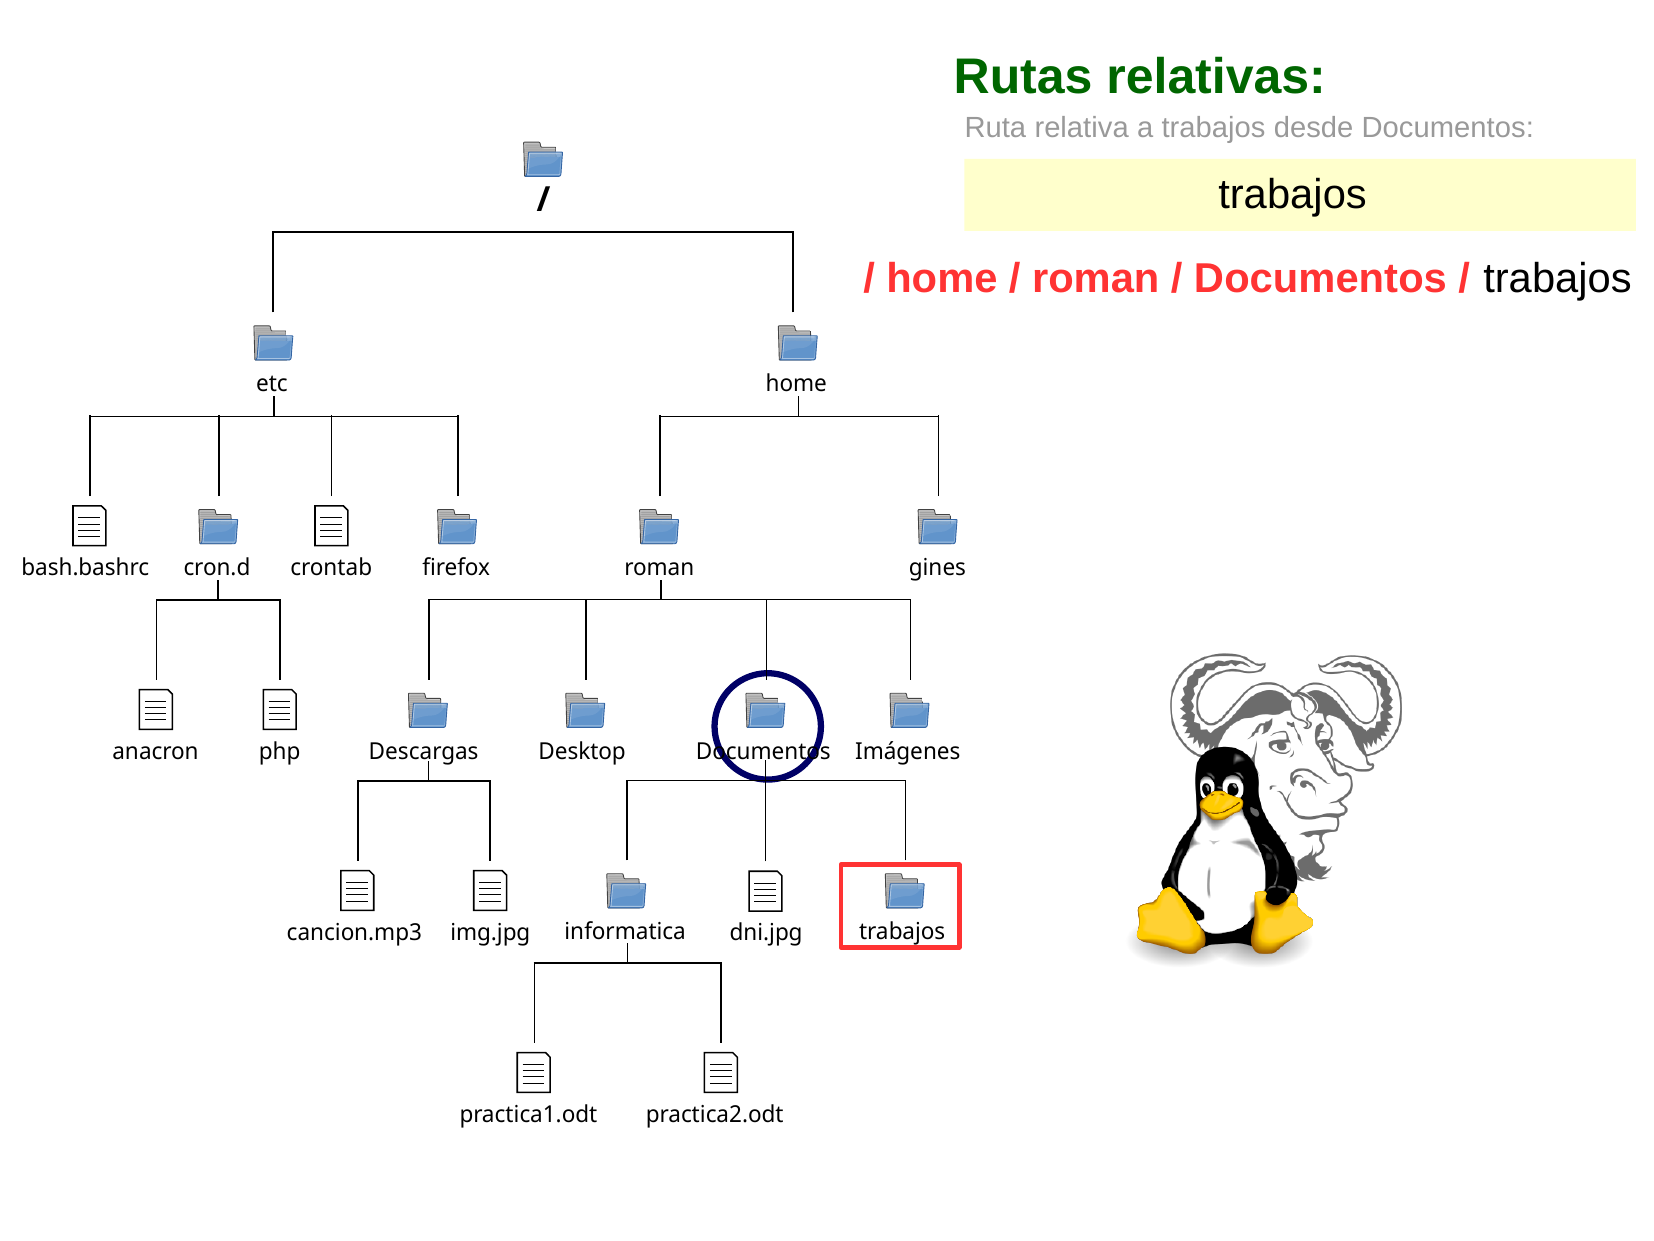

Rutas relativas:
Ruta relativa a trabajos desde Documentos:
trabajos
/ home / roman / Documentos /
trabajos